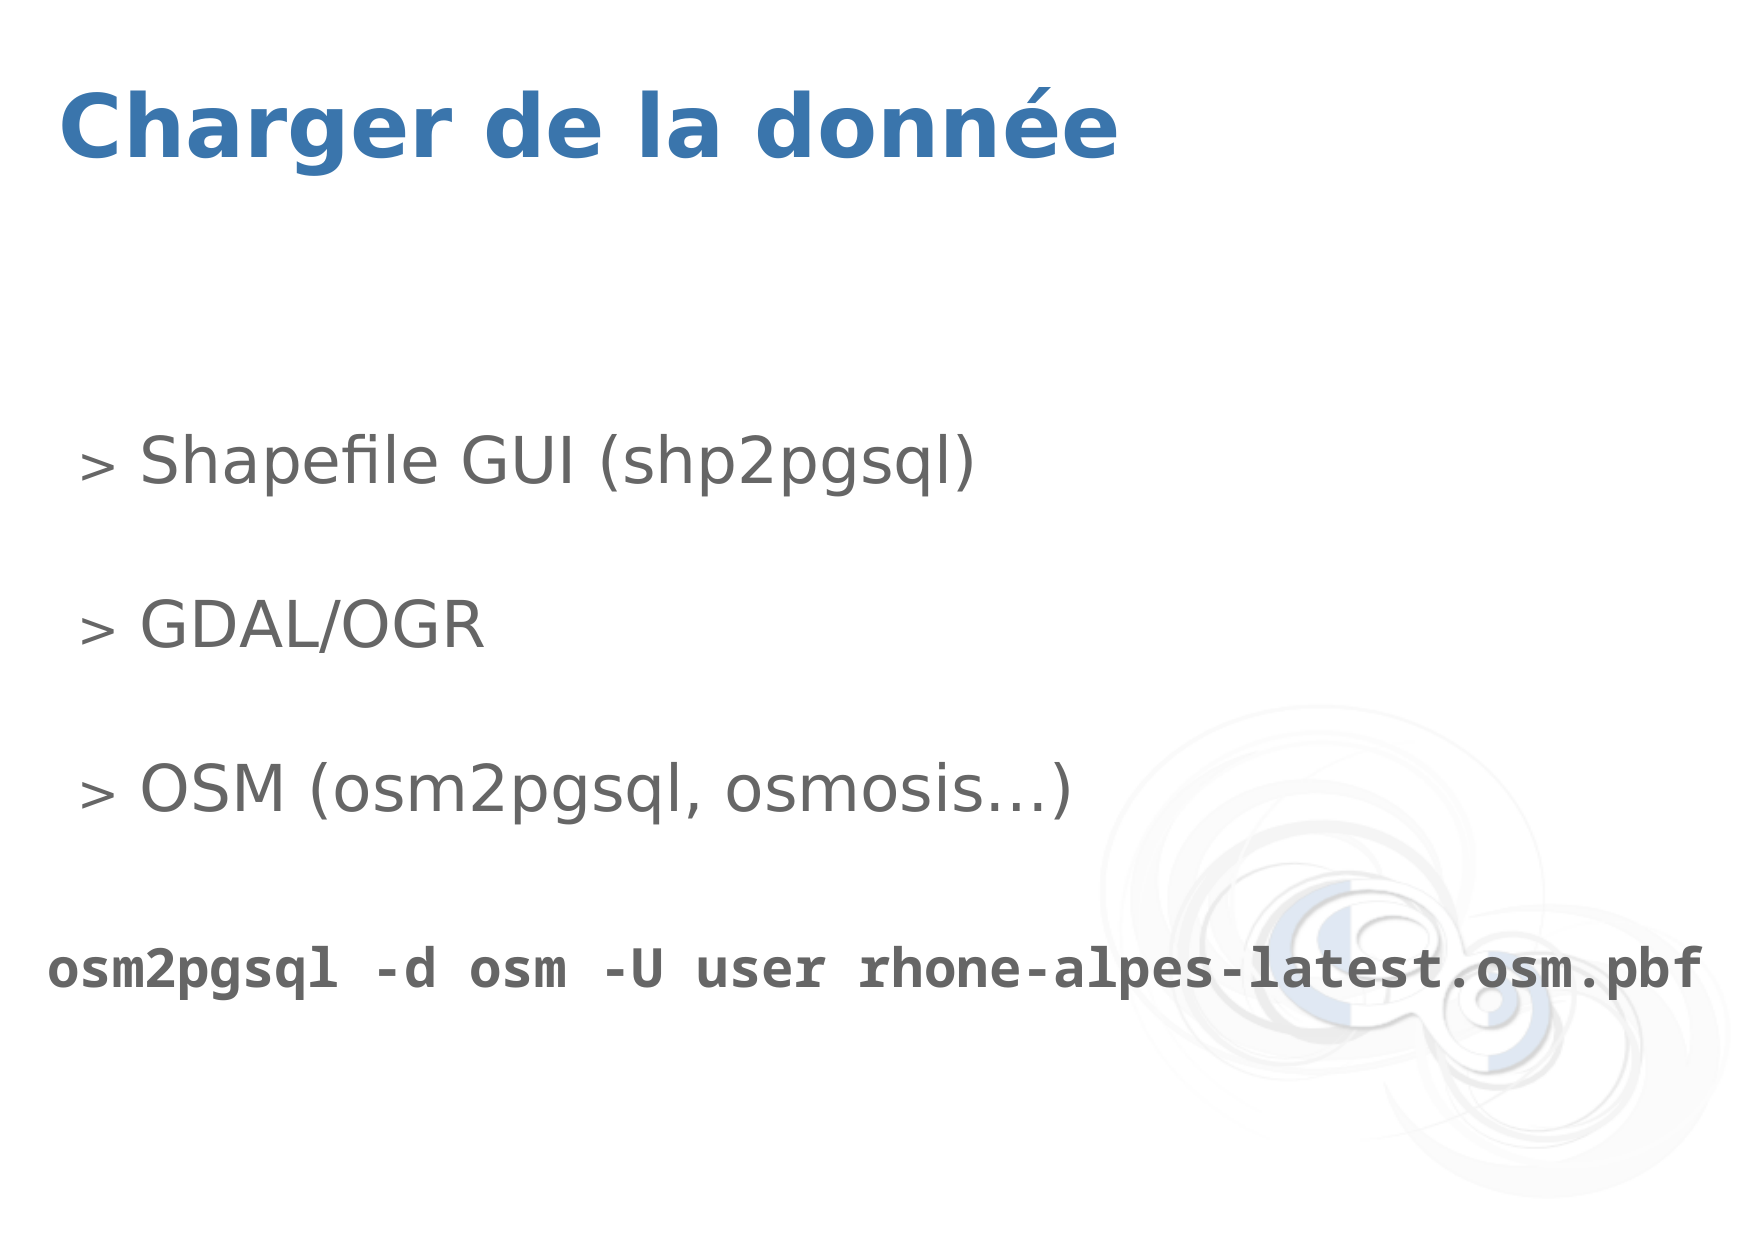

# Charger de la donnée
> Shapefile GUI (shp2pgsql)
> GDAL/OGR
> OSM (osm2pgsql, osmosis…)
osm2pgsql -d osm -U user rhone-alpes-latest.osm.pbf